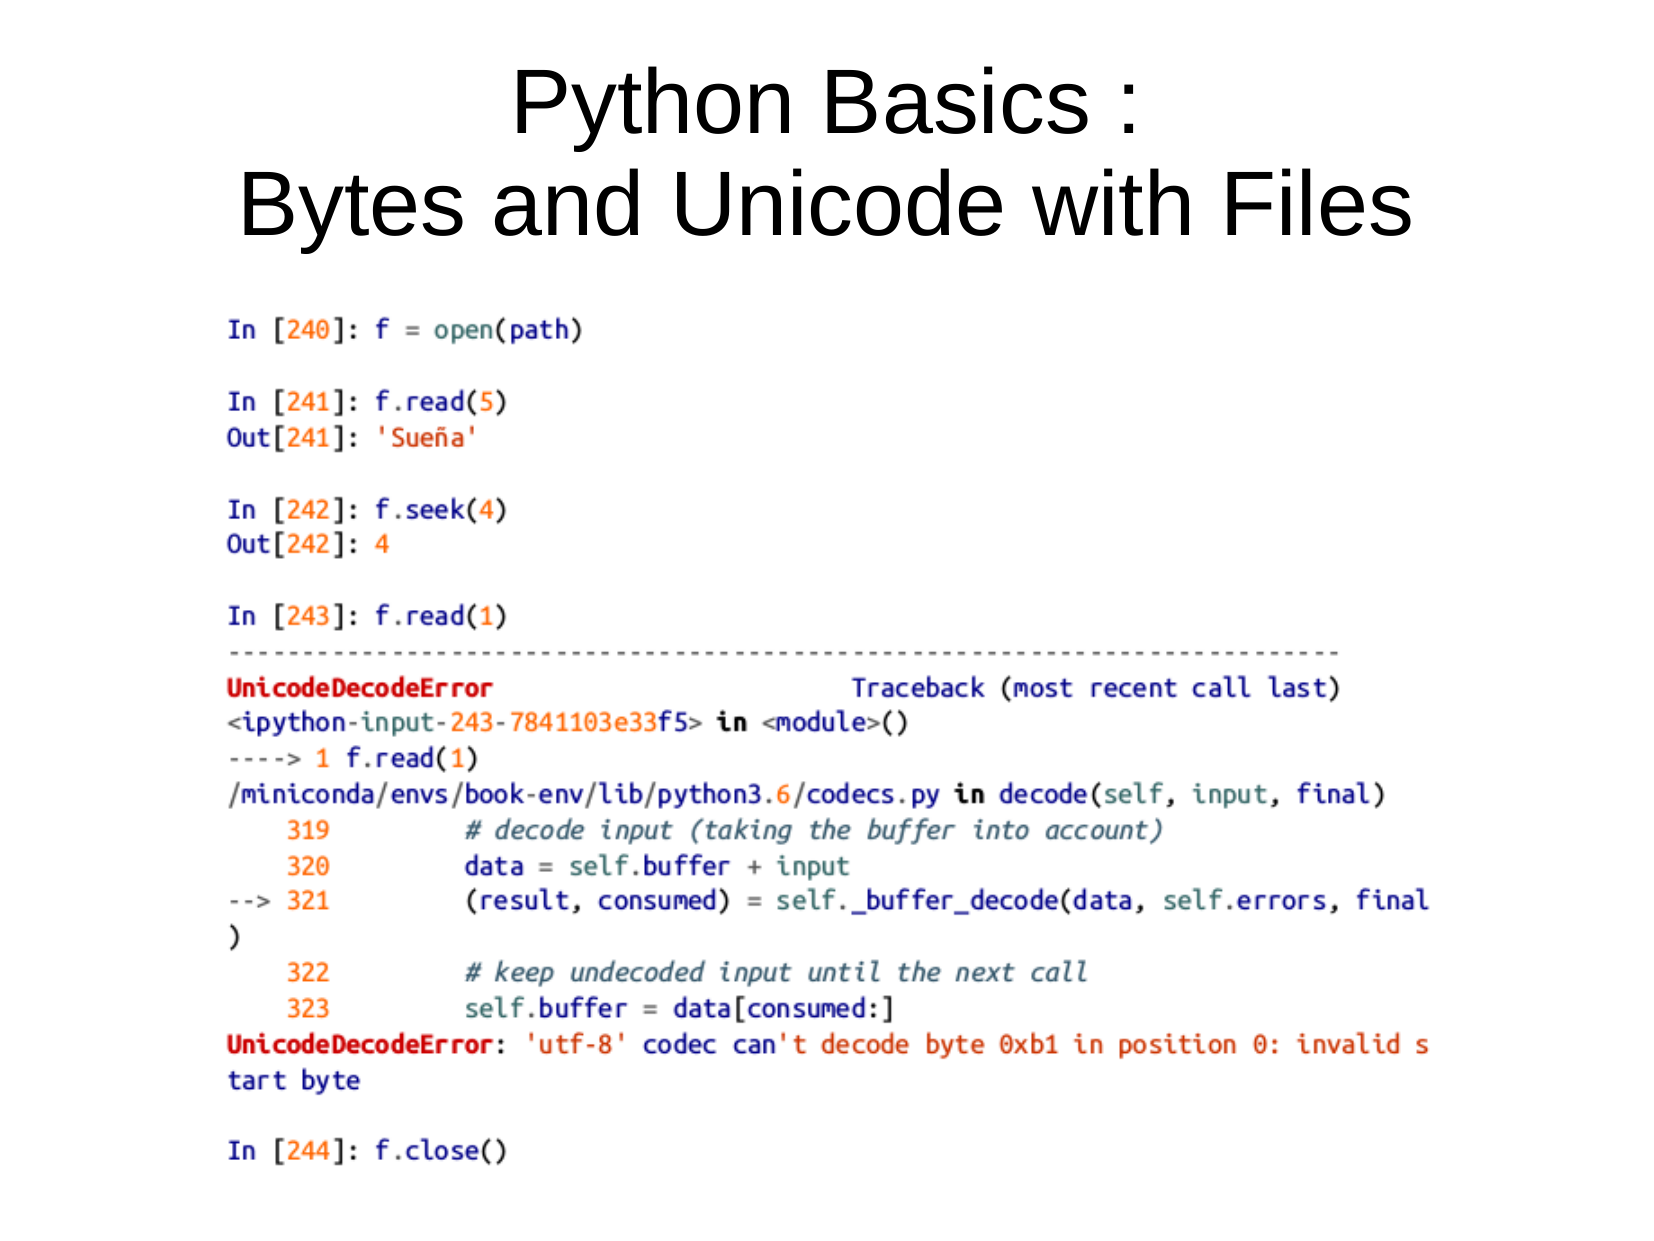

# Python Basics : Bytes and Unicode with Files